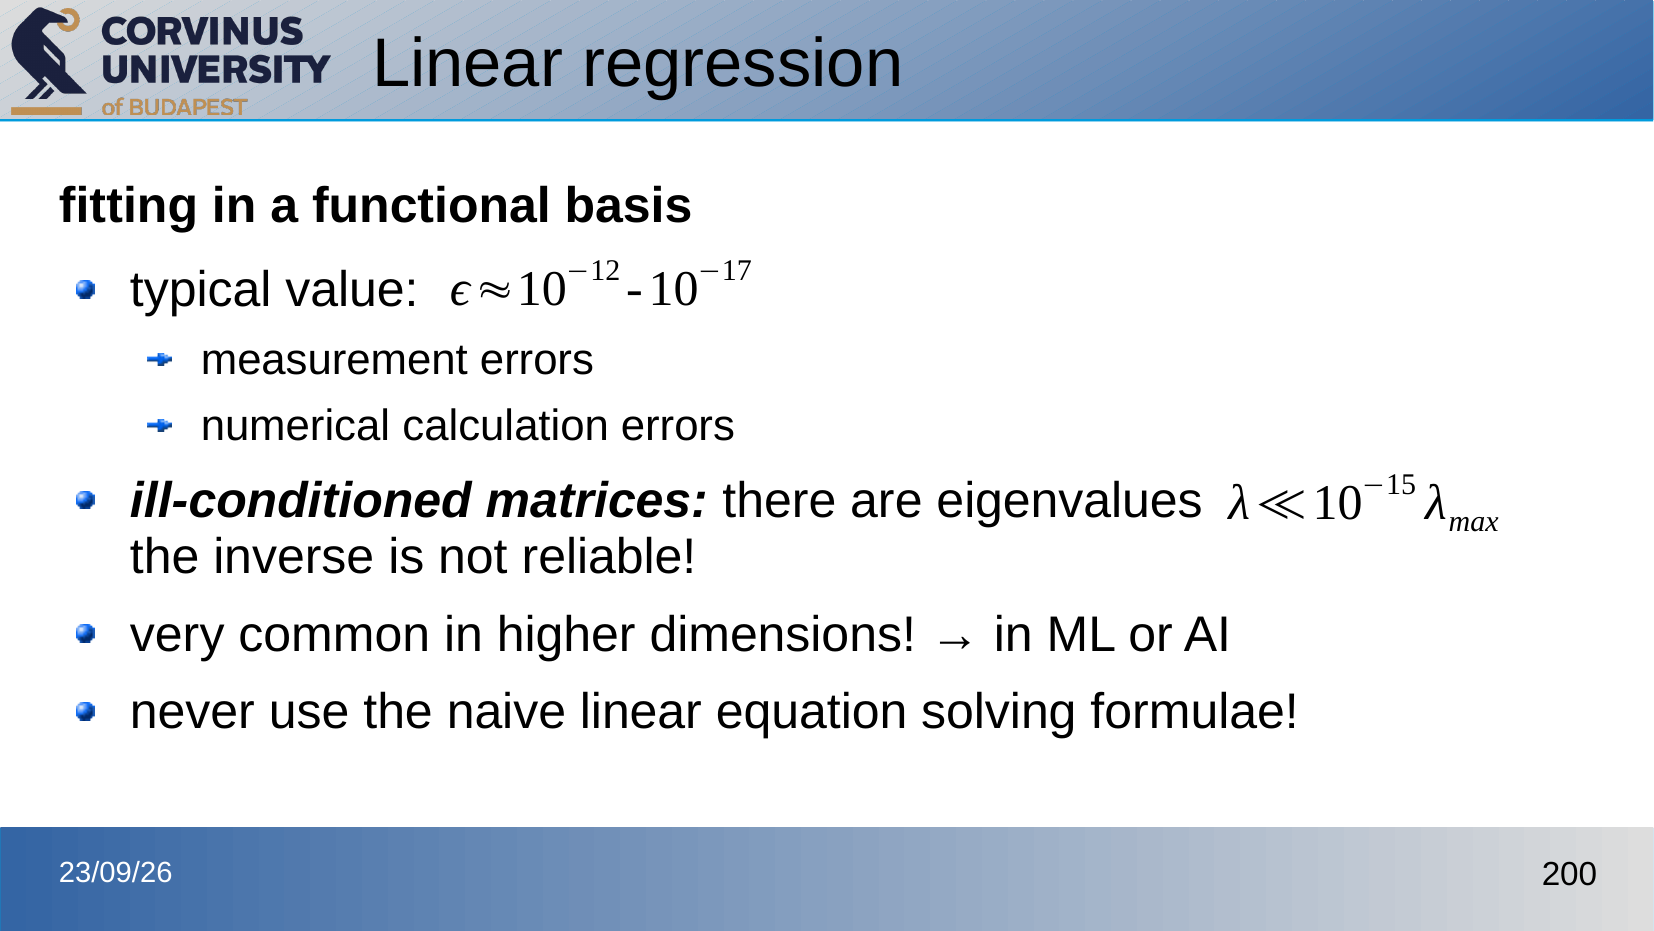

# Linear regression
fitting in a functional basis
typical value:
measurement errors
numerical calculation errors
ill-conditioned matrices: there are eigenvalues
the inverse is not reliable!
very common in higher dimensions! → in ML or AI
never use the naive linear equation solving formulae!